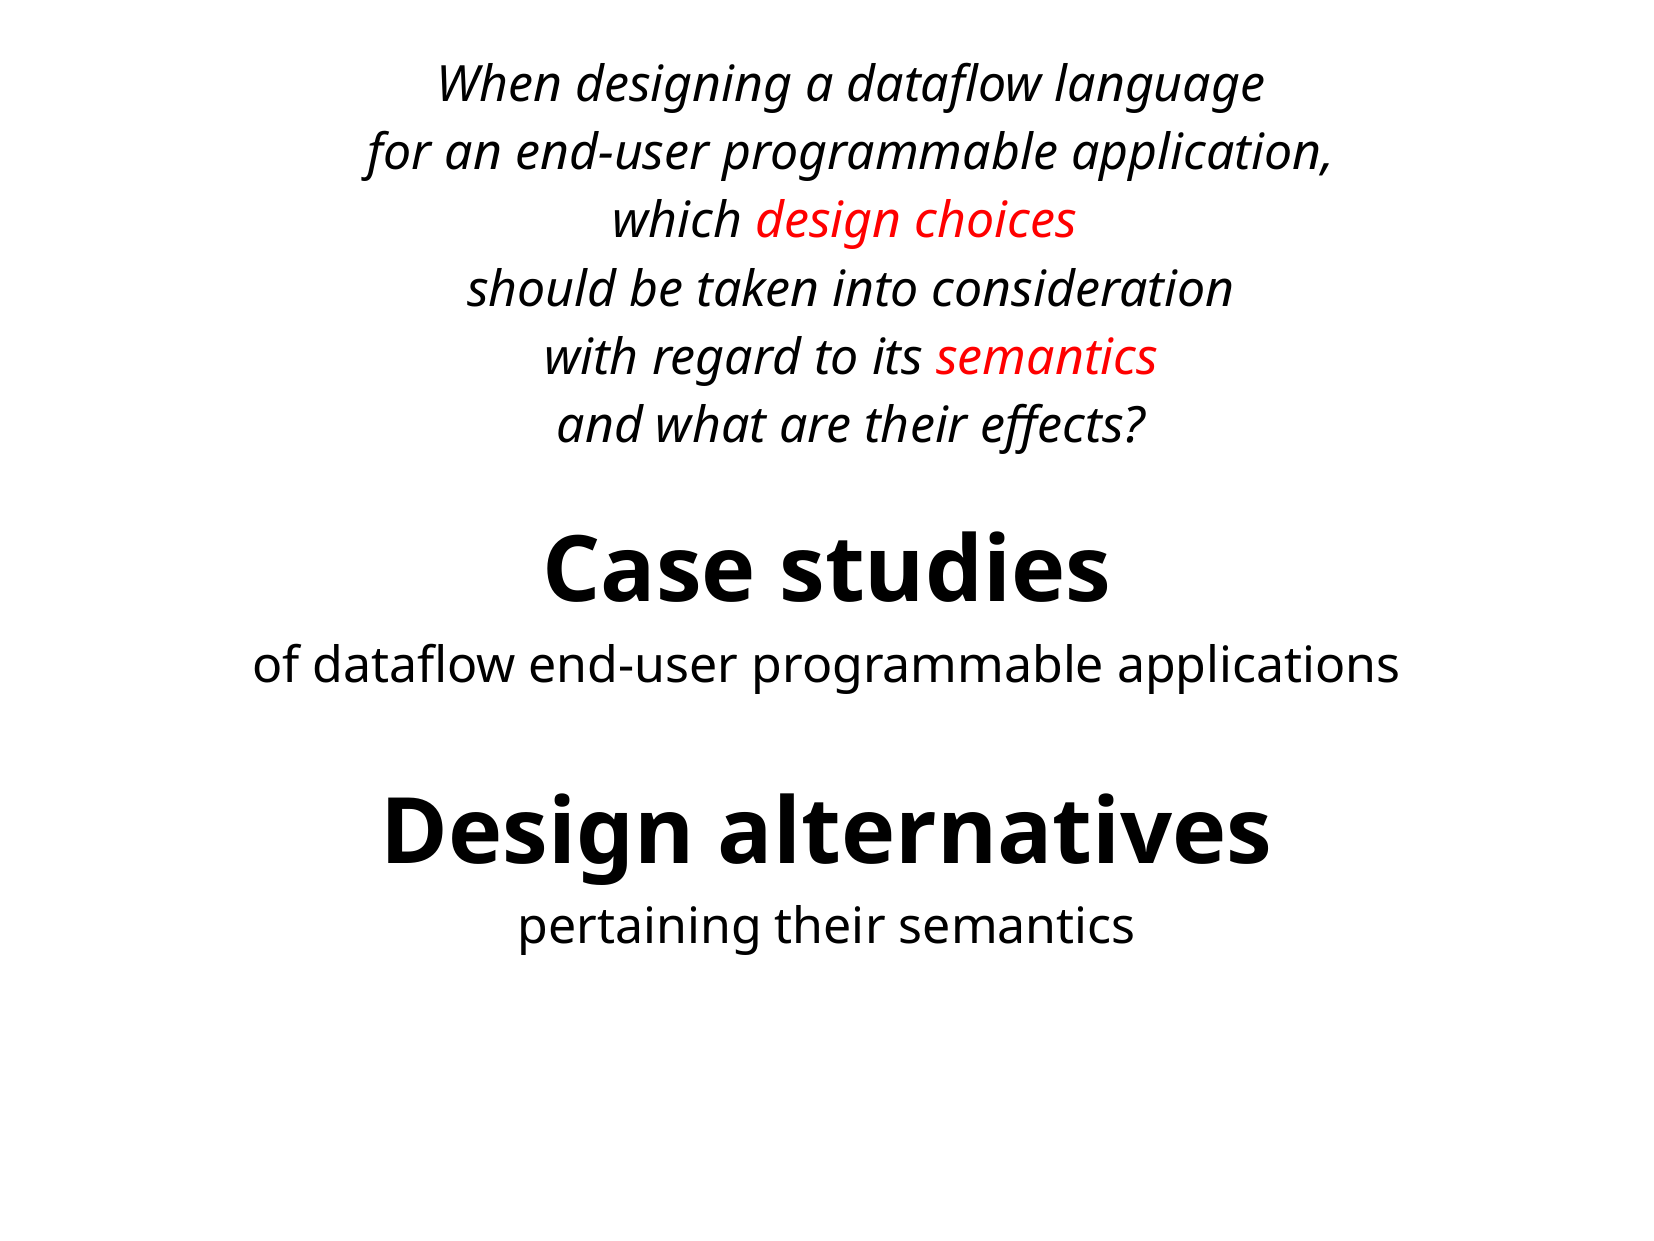

# When designing a dataflow language
for an end-user programmable application,
which design choices
should be taken into consideration
with regard to its semantics
and what are their effects?
Case studies
of dataflow end-user programmable applications
Design alternatives
pertaining their semantics